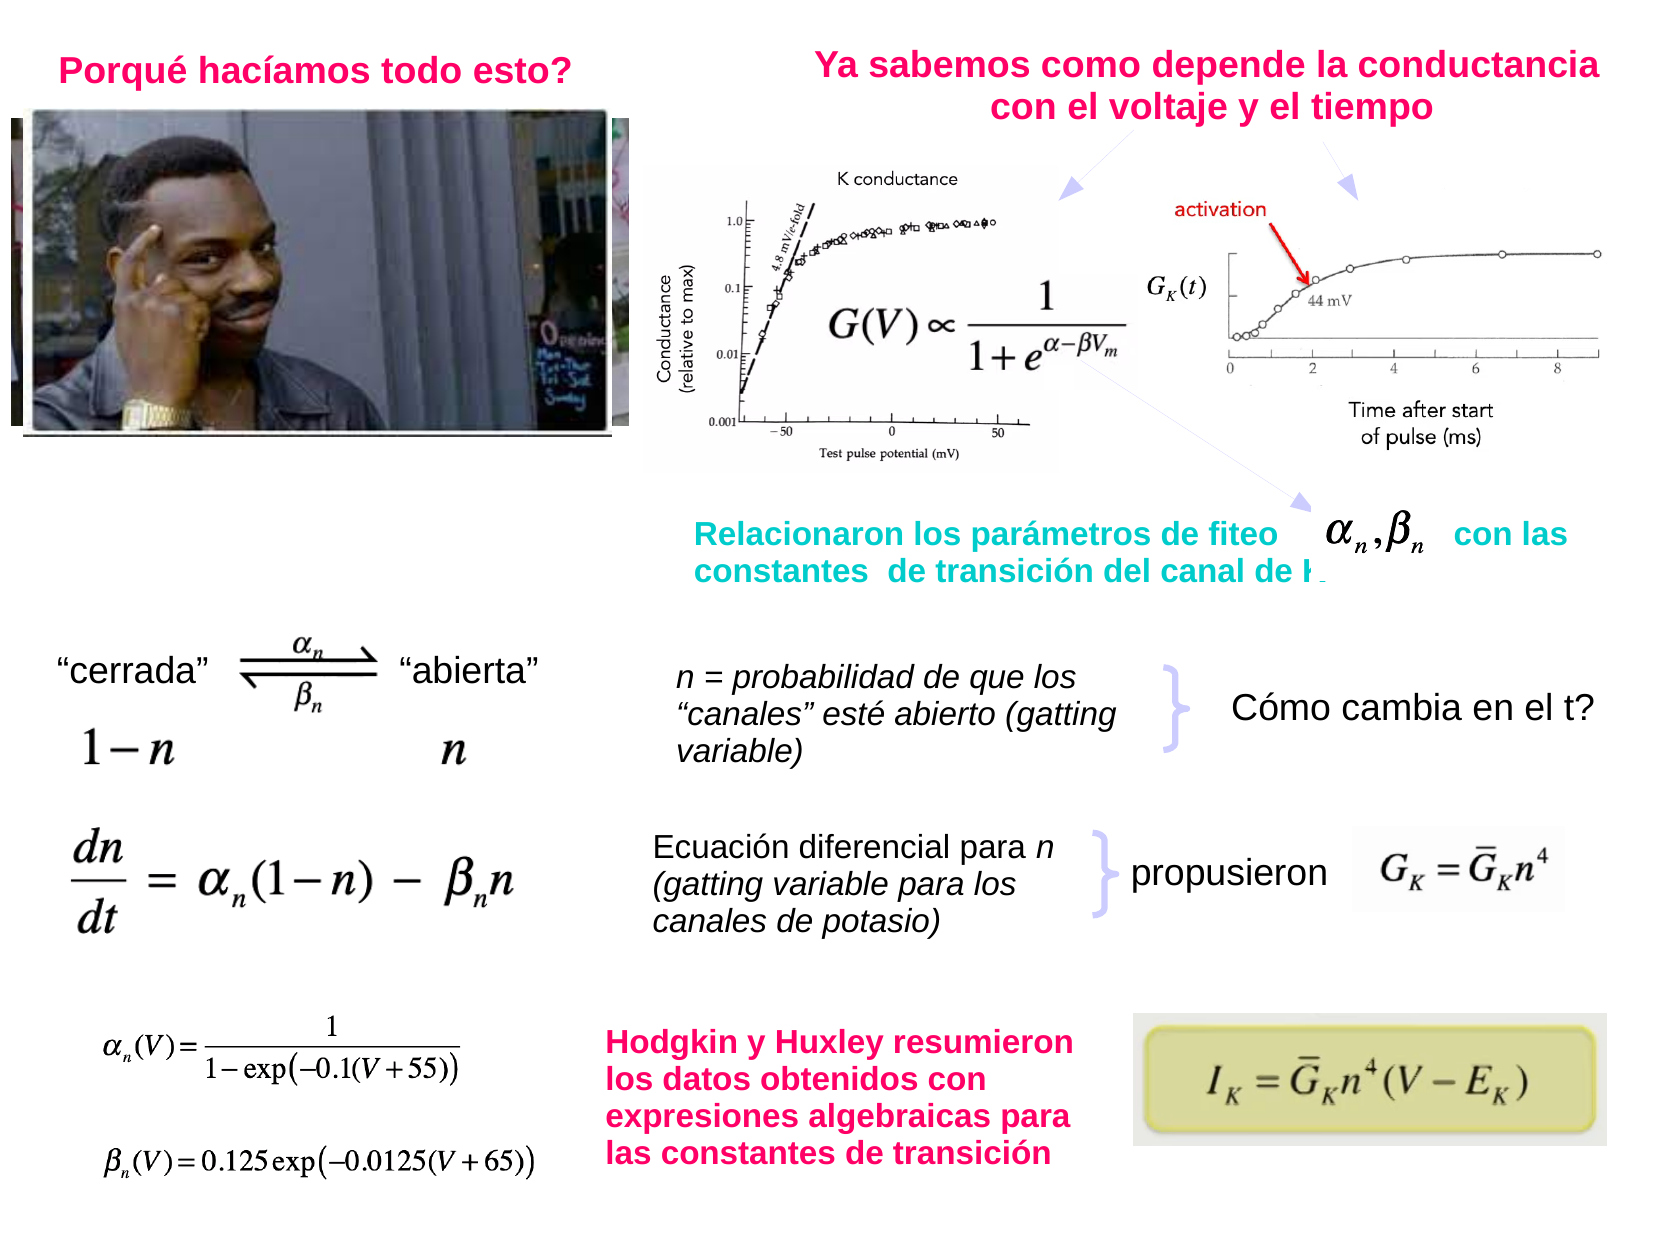

Ya sabemos como depende la conductancia
 con el voltaje y el tiempo
Porqué hacíamos todo esto?
Relacionaron los parámetros de fiteo con las constantes de transición del canal de K+
“abierta”
“cerrada”
n = probabilidad de que los “canales” esté abierto (gatting variable)
Cómo cambia en el t?
Ecuación diferencial para n
(gatting variable para los canales de potasio)
propusieron
Hodgkin y Huxley resumieron los datos obtenidos con expresiones algebraicas para las constantes de transición